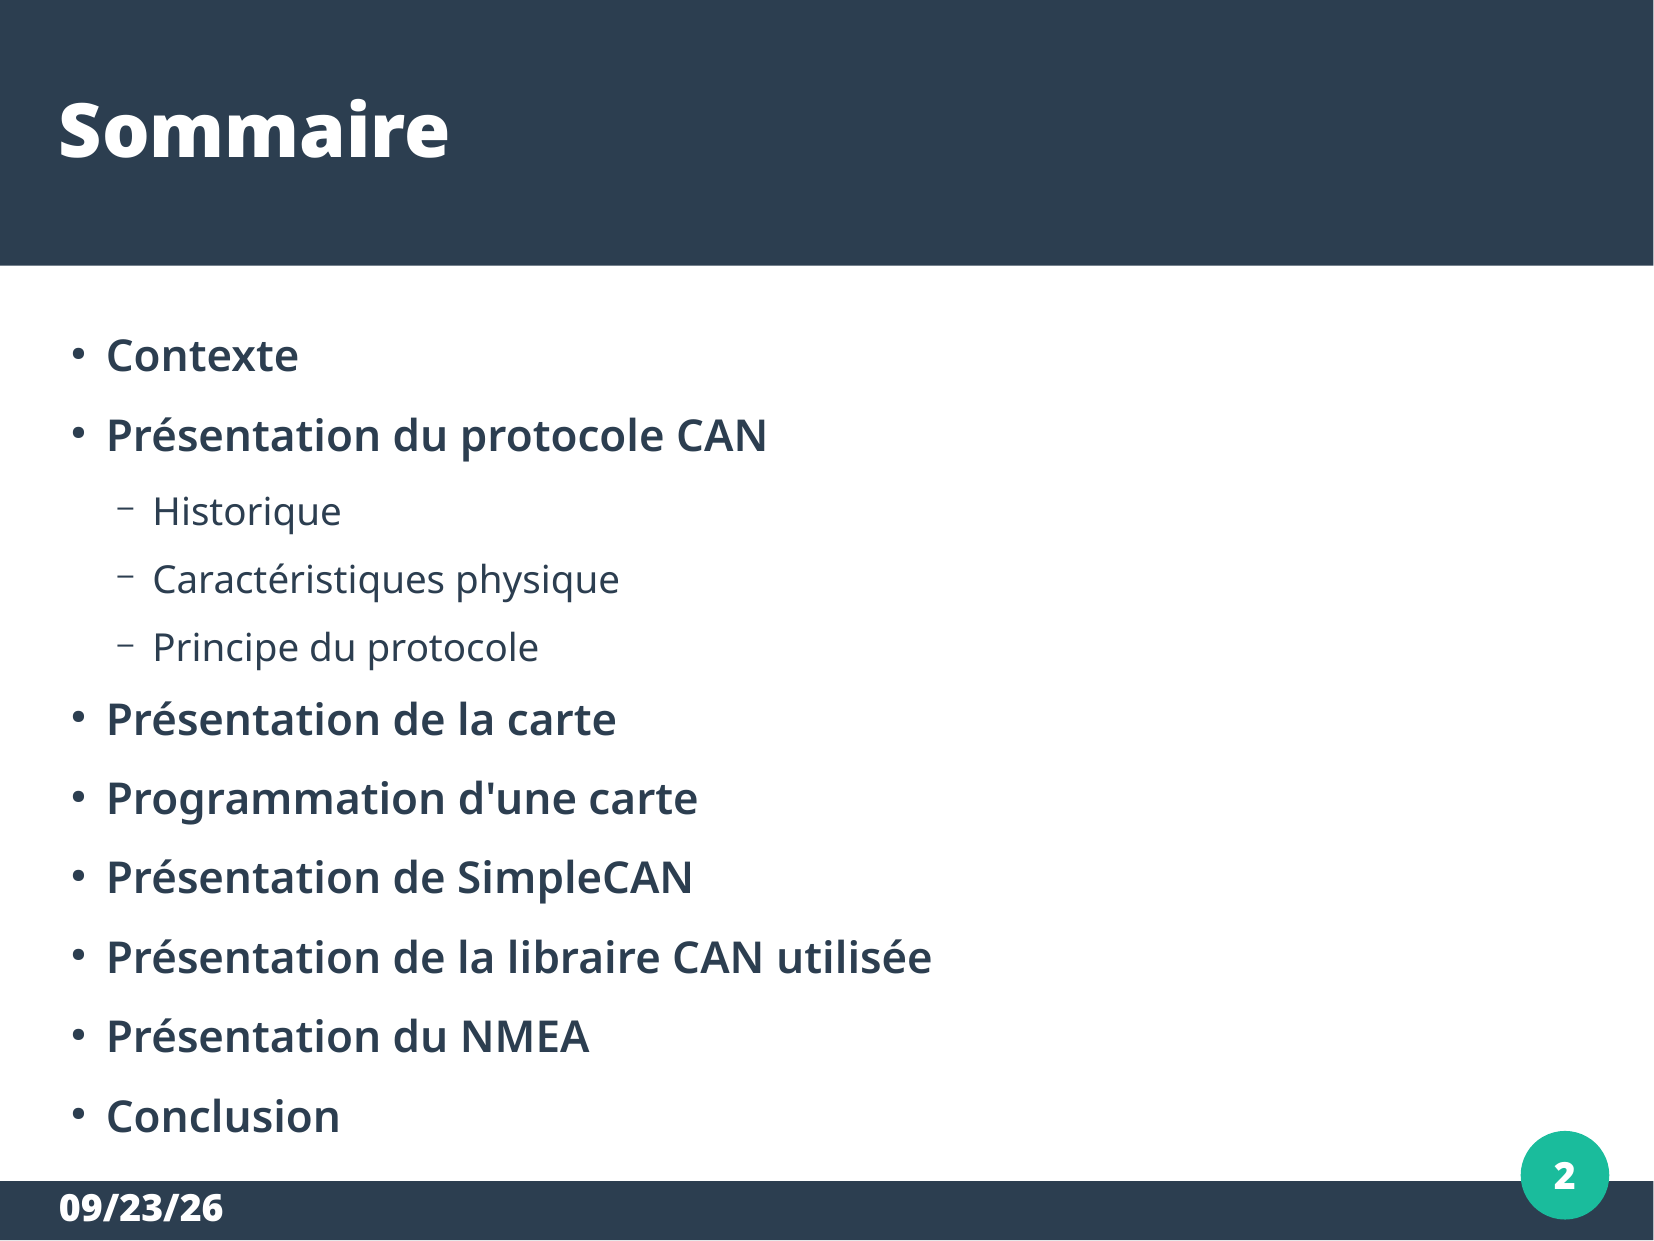

# Sommaire
Contexte
Présentation du protocole CAN
Historique
Caractéristiques physique
Principe du protocole
Présentation de la carte
Programmation d'une carte
Présentation de SimpleCAN
Présentation de la libraire CAN utilisée
Présentation du NMEA
Conclusion
2